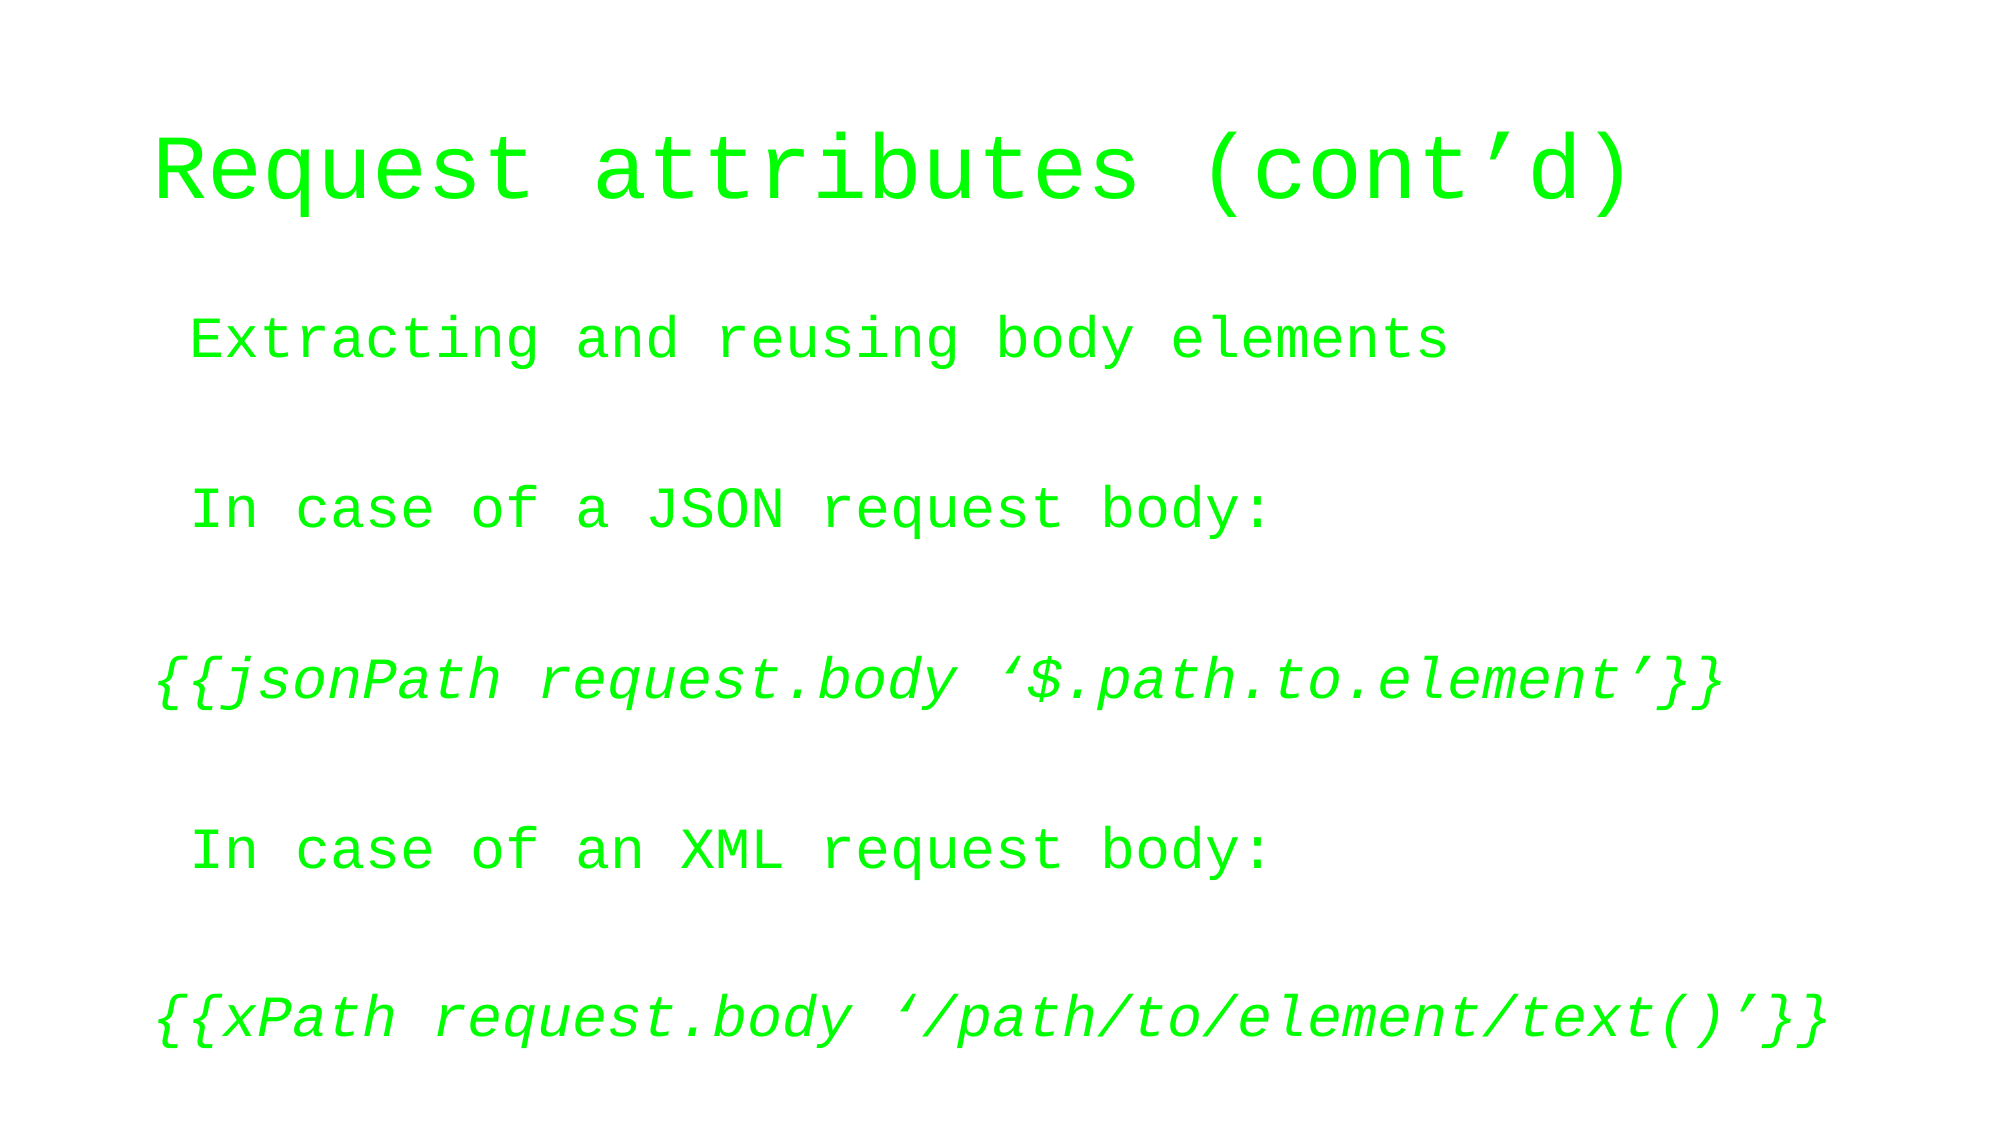

# Request attributes (cont’d)
Extracting and reusing body elements
In case of a JSON request body:
{{jsonPath request.body ‘$.path.to.element’}}
In case of an XML request body:
{{xPath request.body ‘/path/to/element/text()’}}